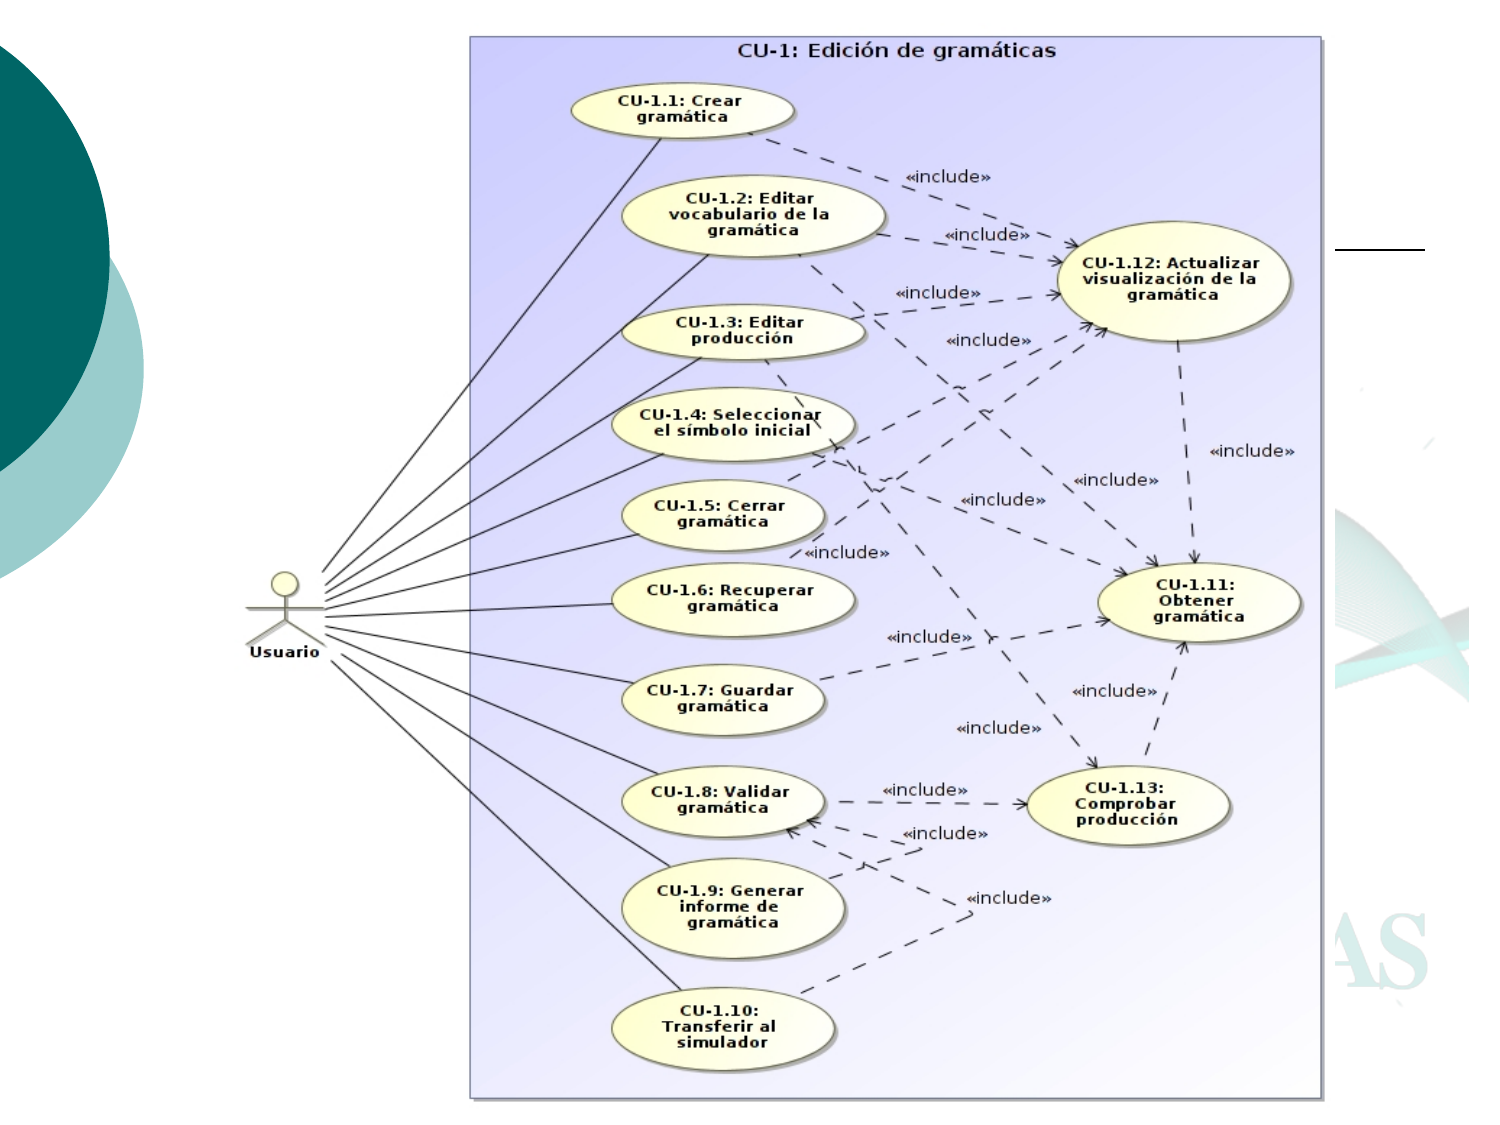

# 8. ANÁLISIS DEL SISTEMA (III)
CU-1: Edición de gramáticas.